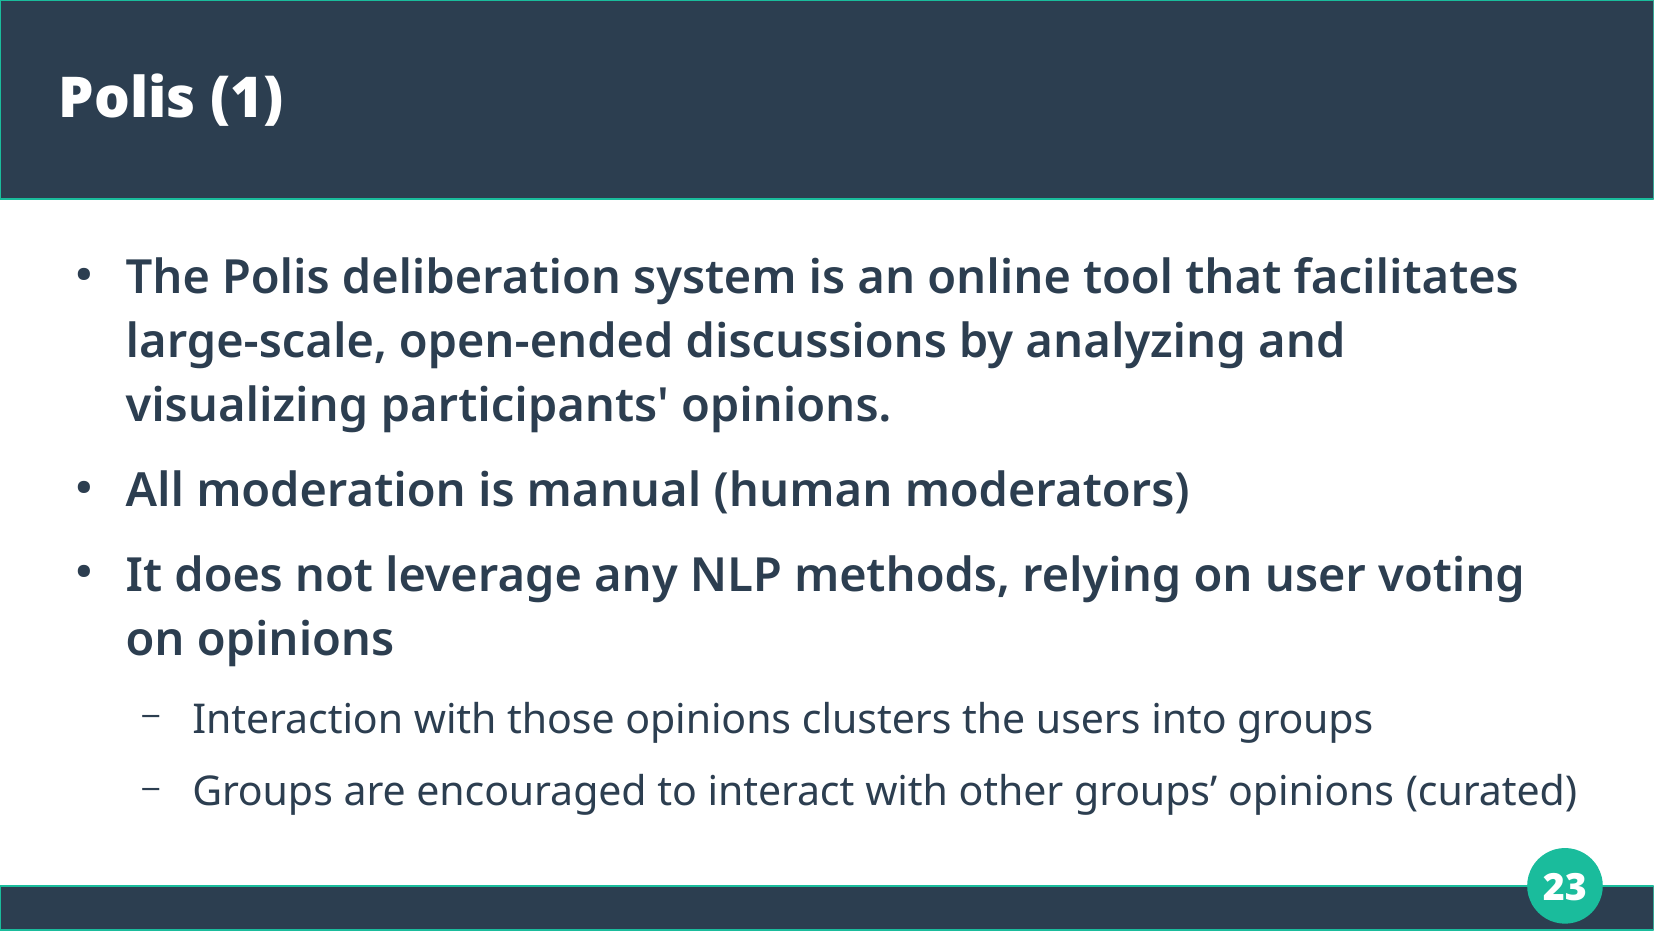

# Polis (1)
The Polis deliberation system is an online tool that facilitates large-scale, open-ended discussions by analyzing and visualizing participants' opinions.
All moderation is manual (human moderators)
It does not leverage any NLP methods, relying on user voting on opinions
Interaction with those opinions clusters the users into groups
Groups are encouraged to interact with other groups’ opinions (curated)
23